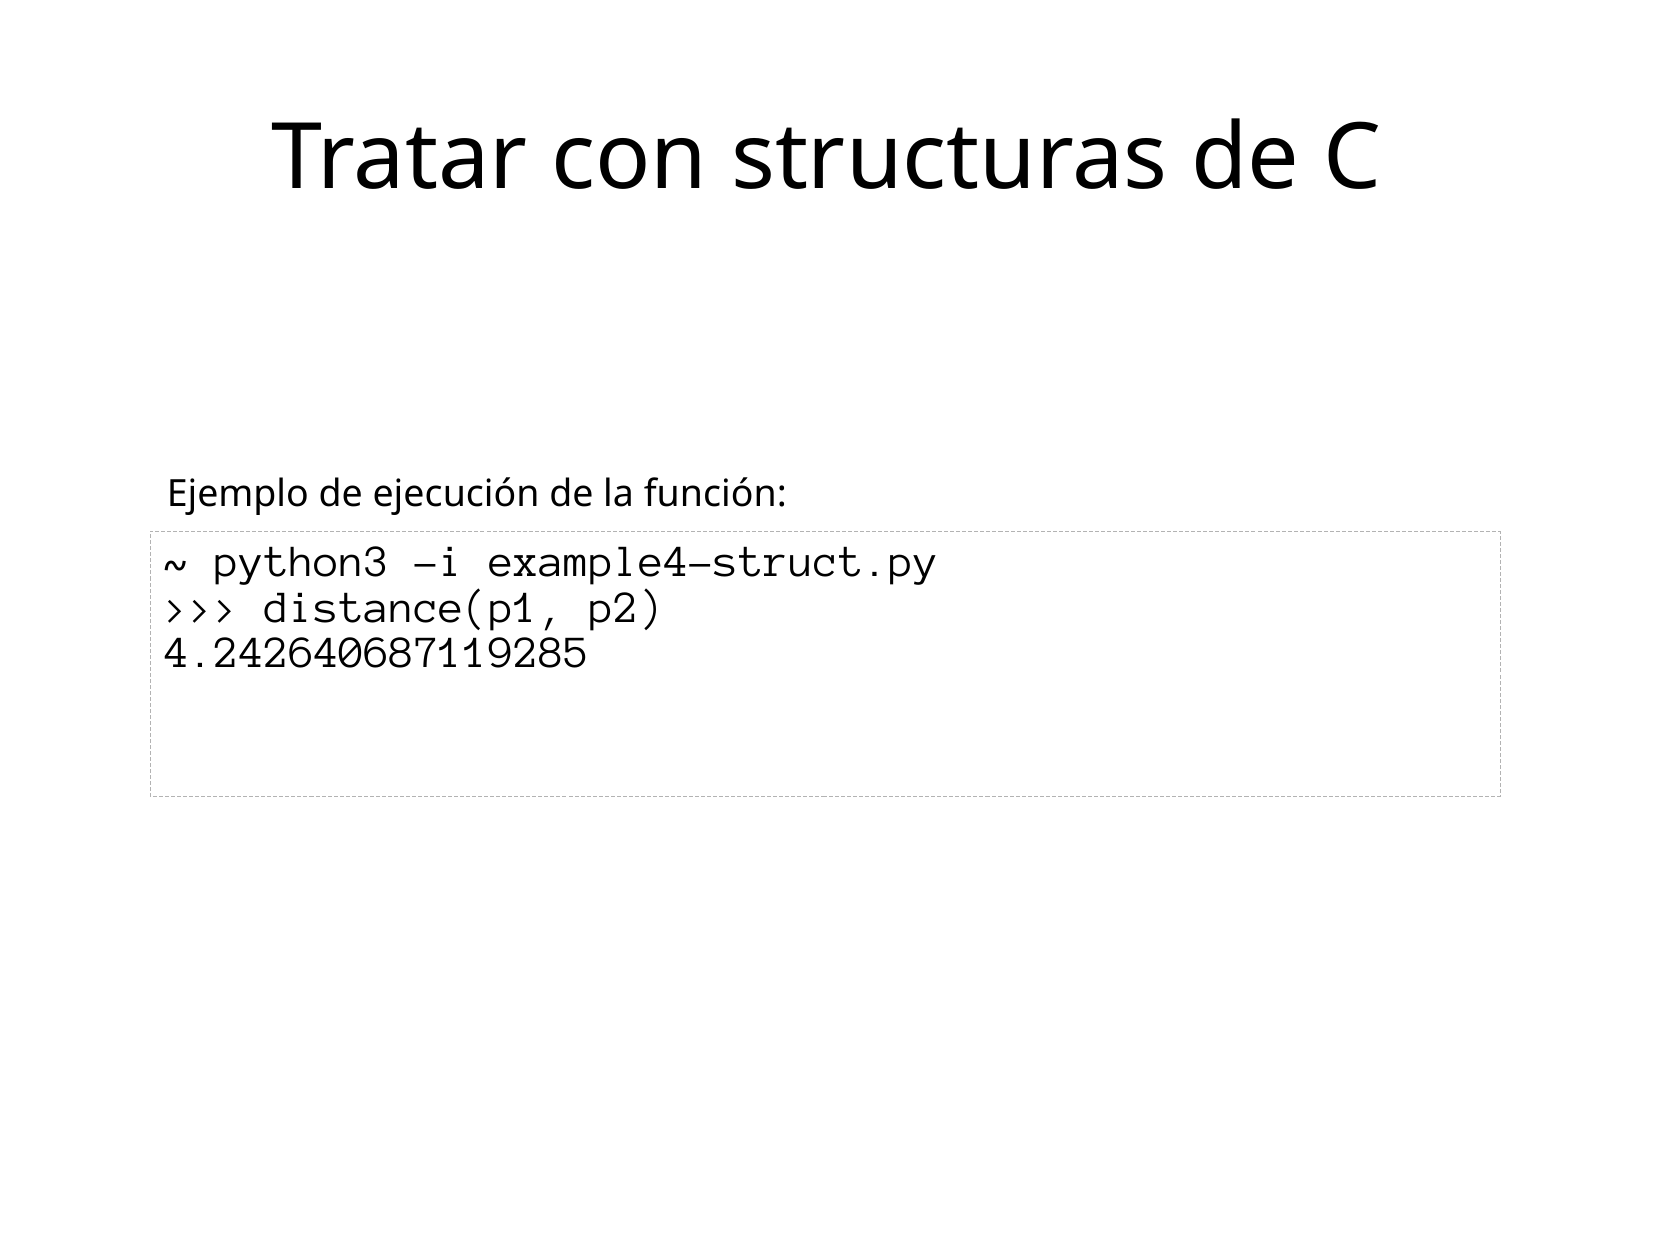

# Tratar con structuras de C
Ejemplo de ejecución de la función:
~ python3 -i example4-struct.py
>>> distance(p1, p2)
4.242640687119285